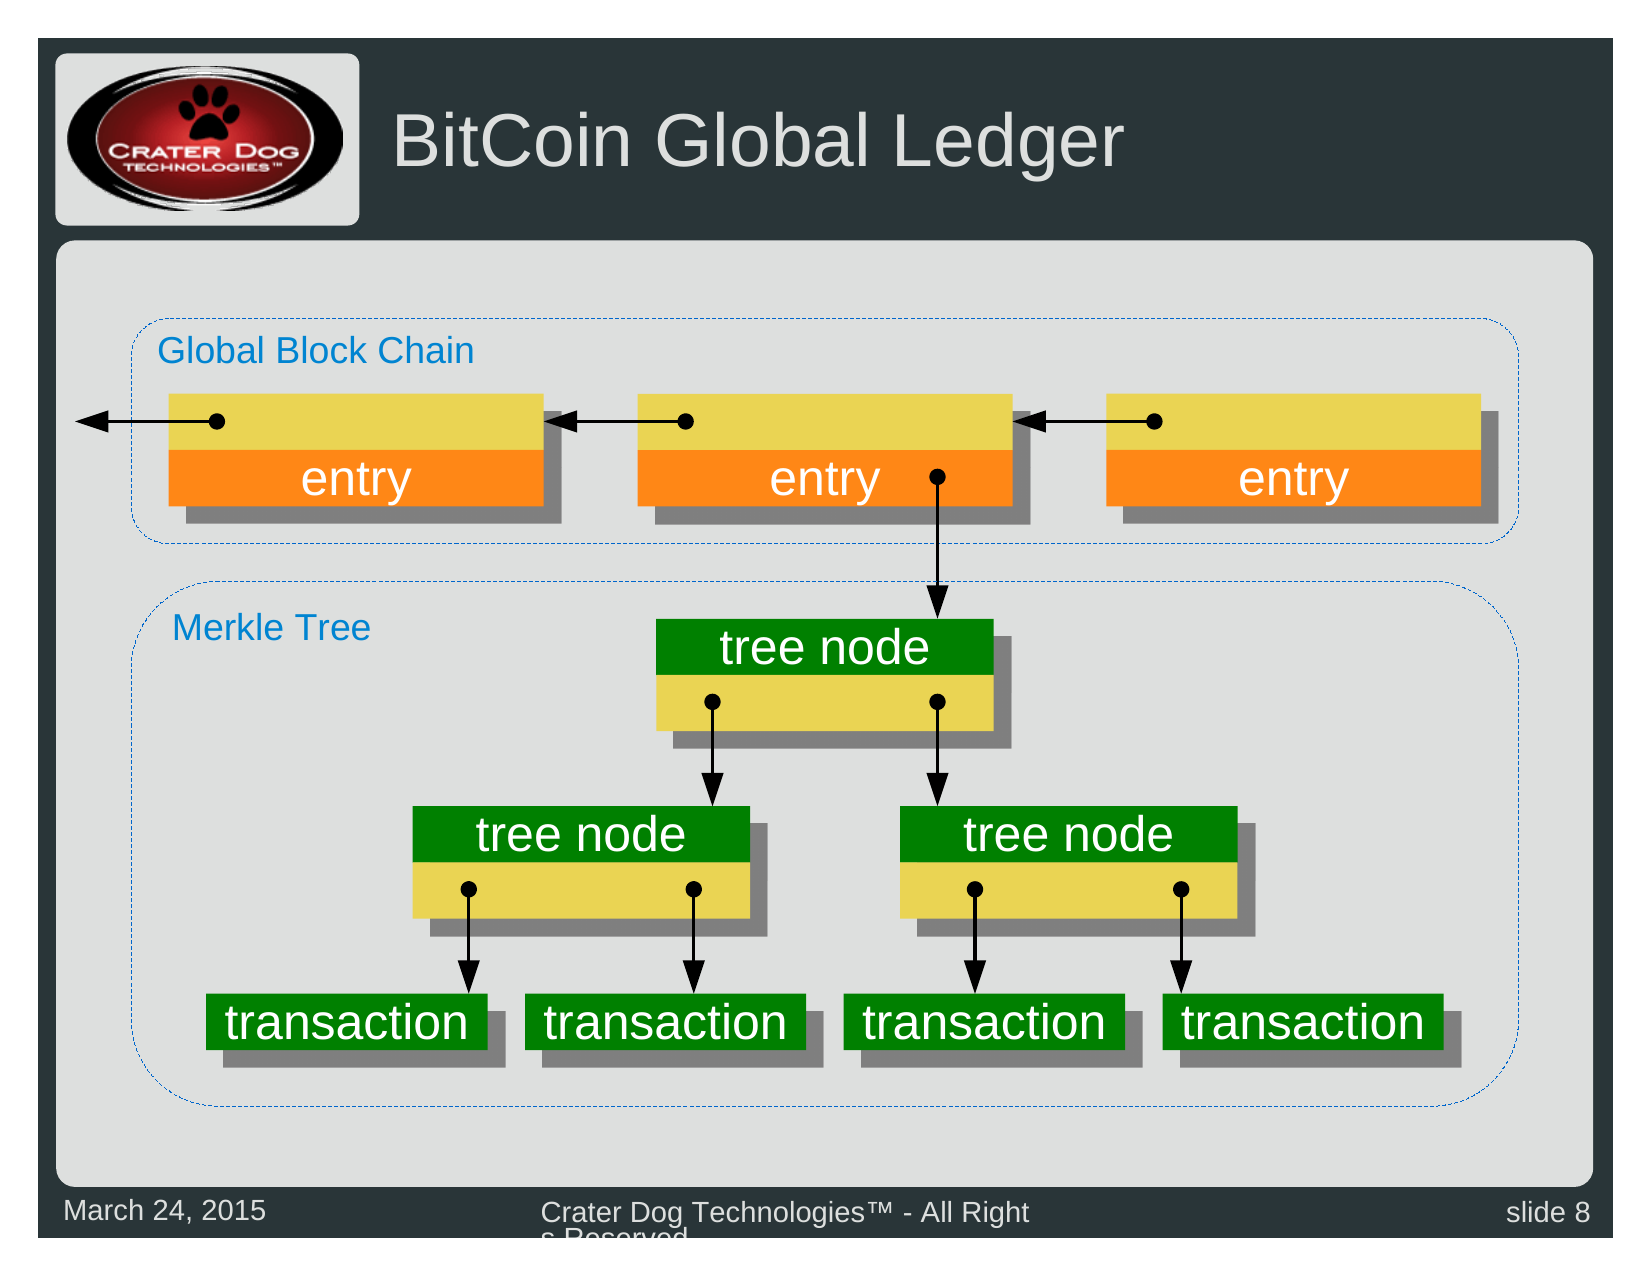

# BitCoin Global Ledger
Global Block Chain
entry
entry
entry
Merkle Tree
tree node
tree node
tree node
transaction
transaction
transaction
transaction
Crater Dog Technologies™ - All Rights Reserved
8